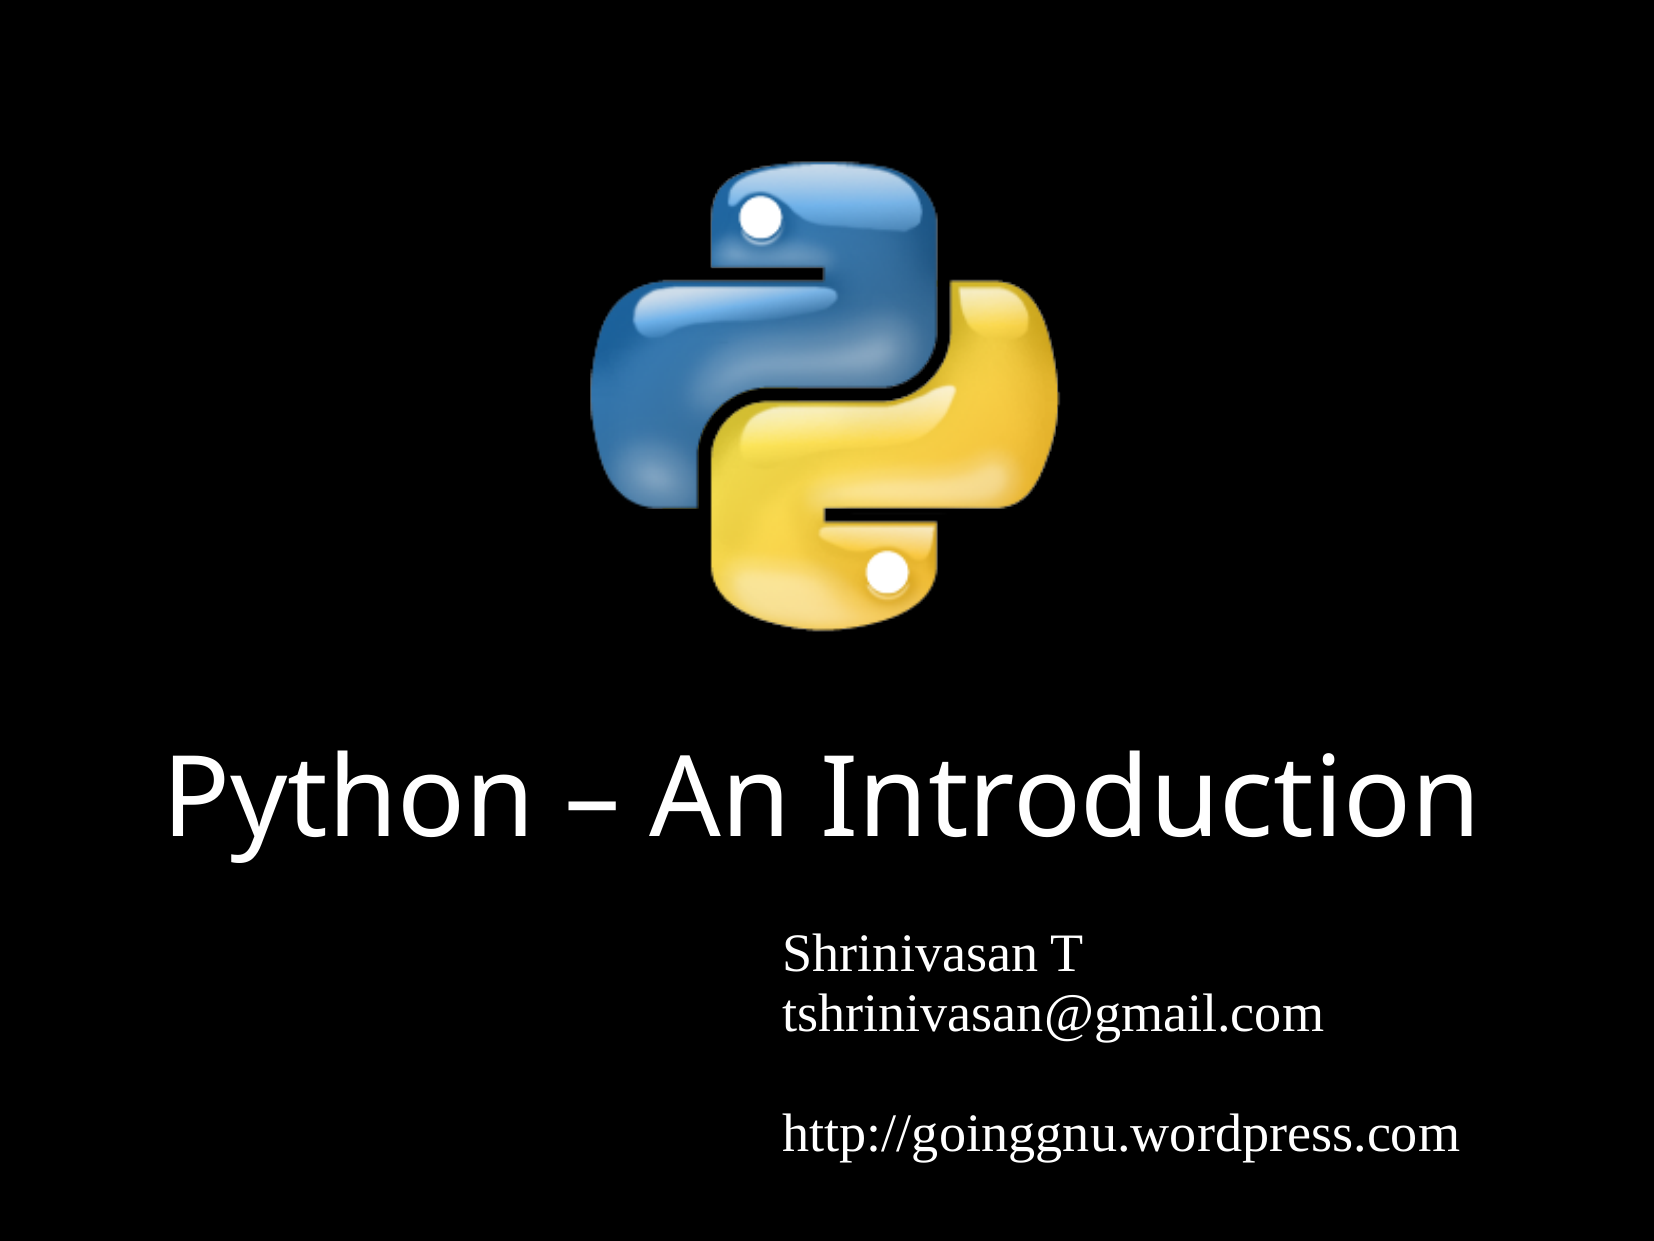

Python – An Introduction
Shrinivasan T
tshrinivasan@gmail.com
http://goinggnu.wordpress.com